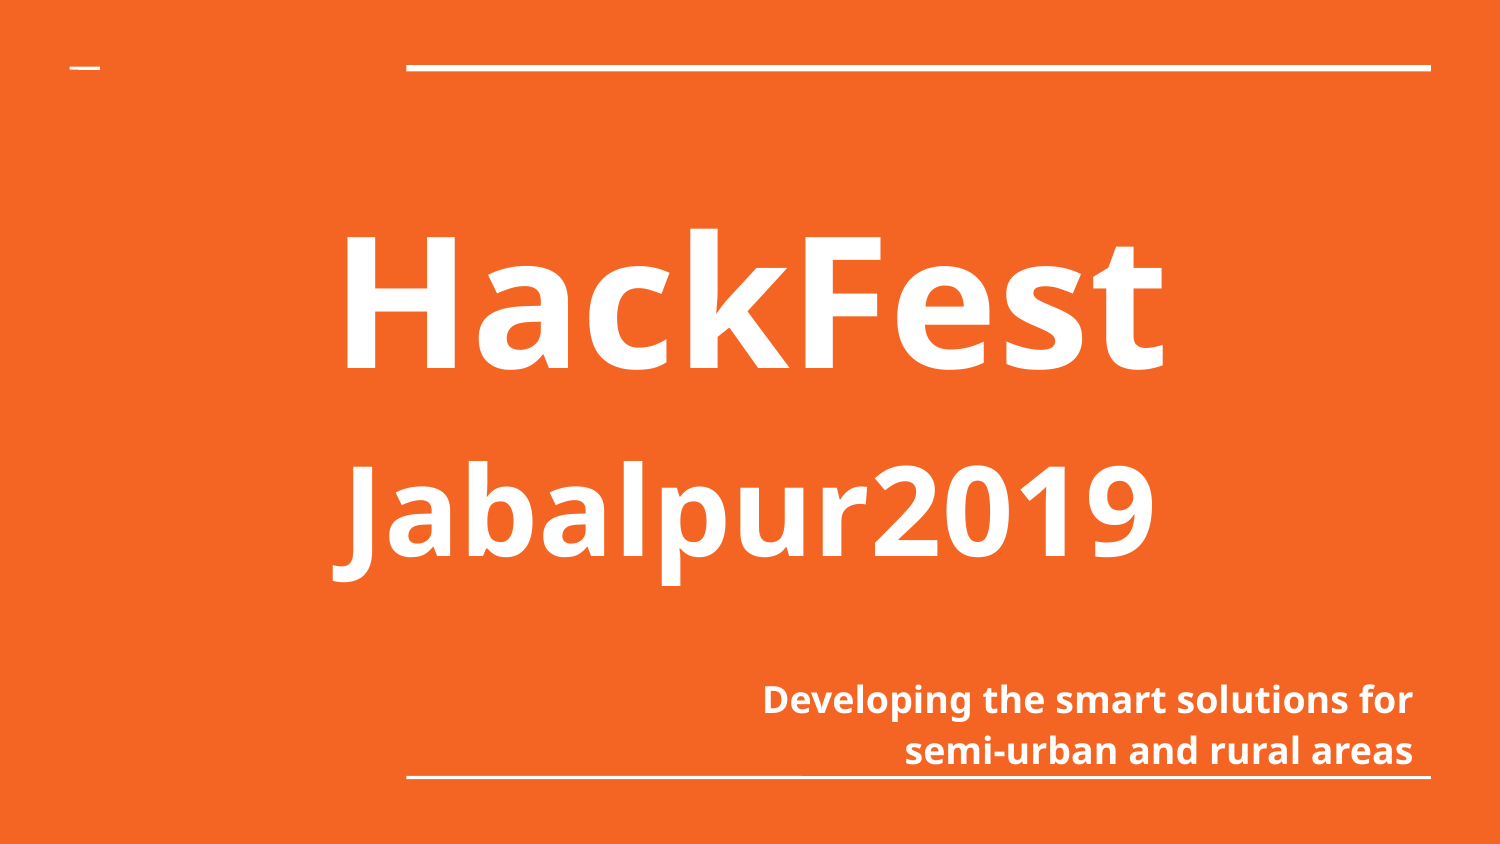

HackFest
Jabalpur2019
Developing the smart solutions for semi-urban and rural areas